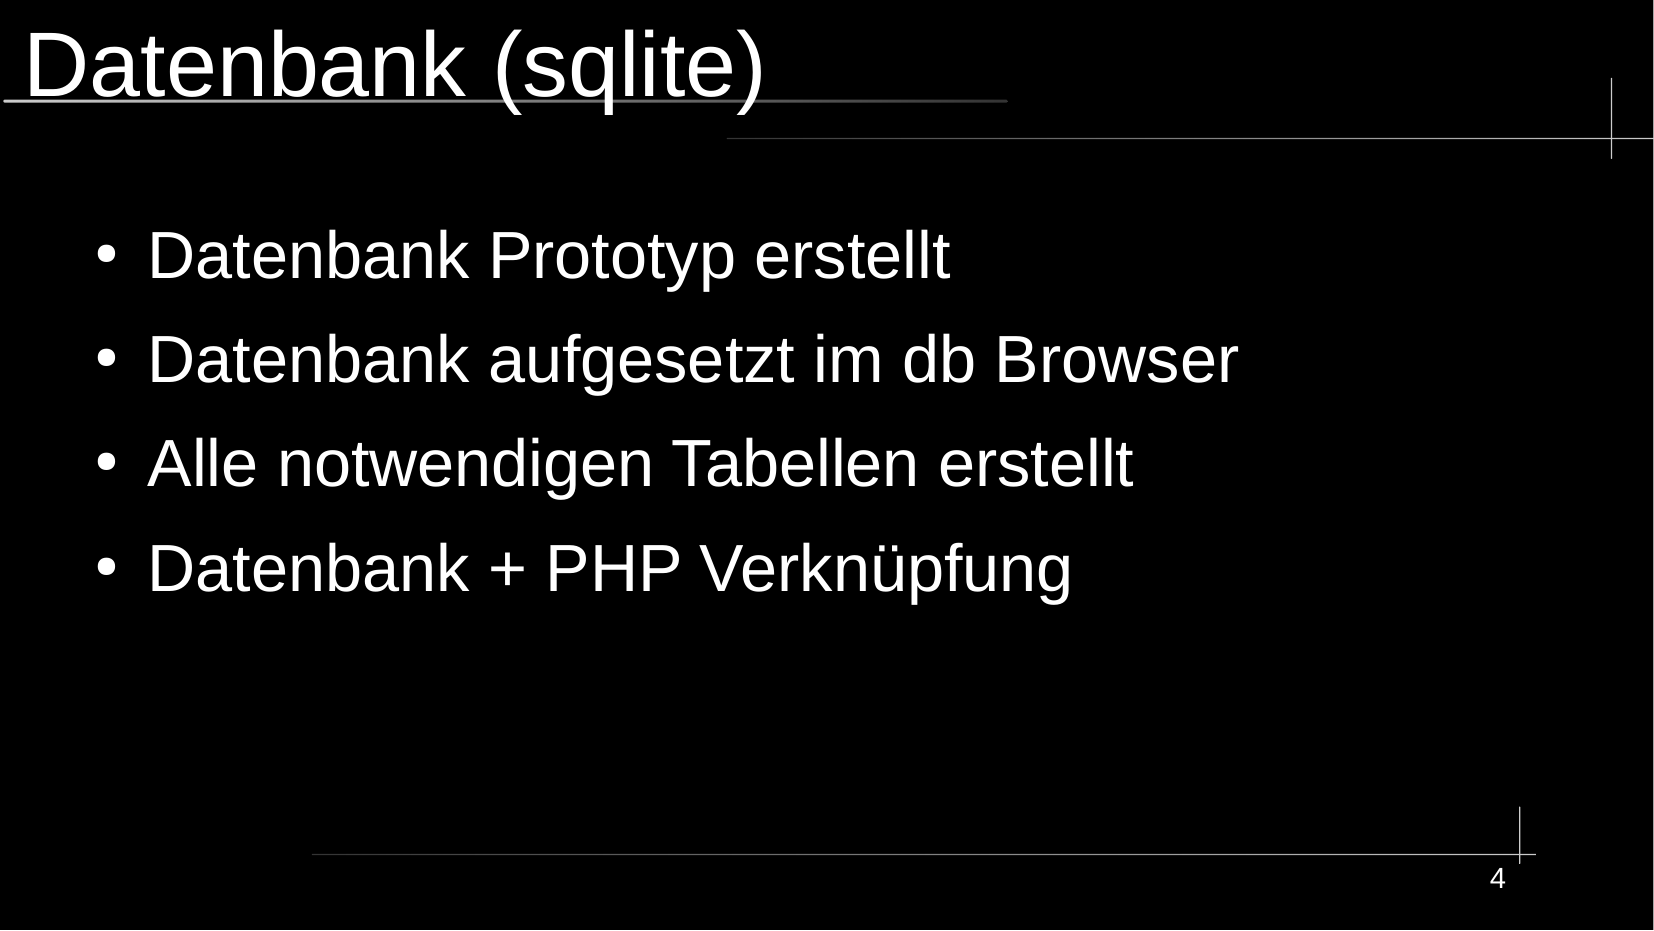

# Datenbank (sqlite)
Datenbank Prototyp erstellt
Datenbank aufgesetzt im db Browser
Alle notwendigen Tabellen erstellt
Datenbank + PHP Verknüpfung
4